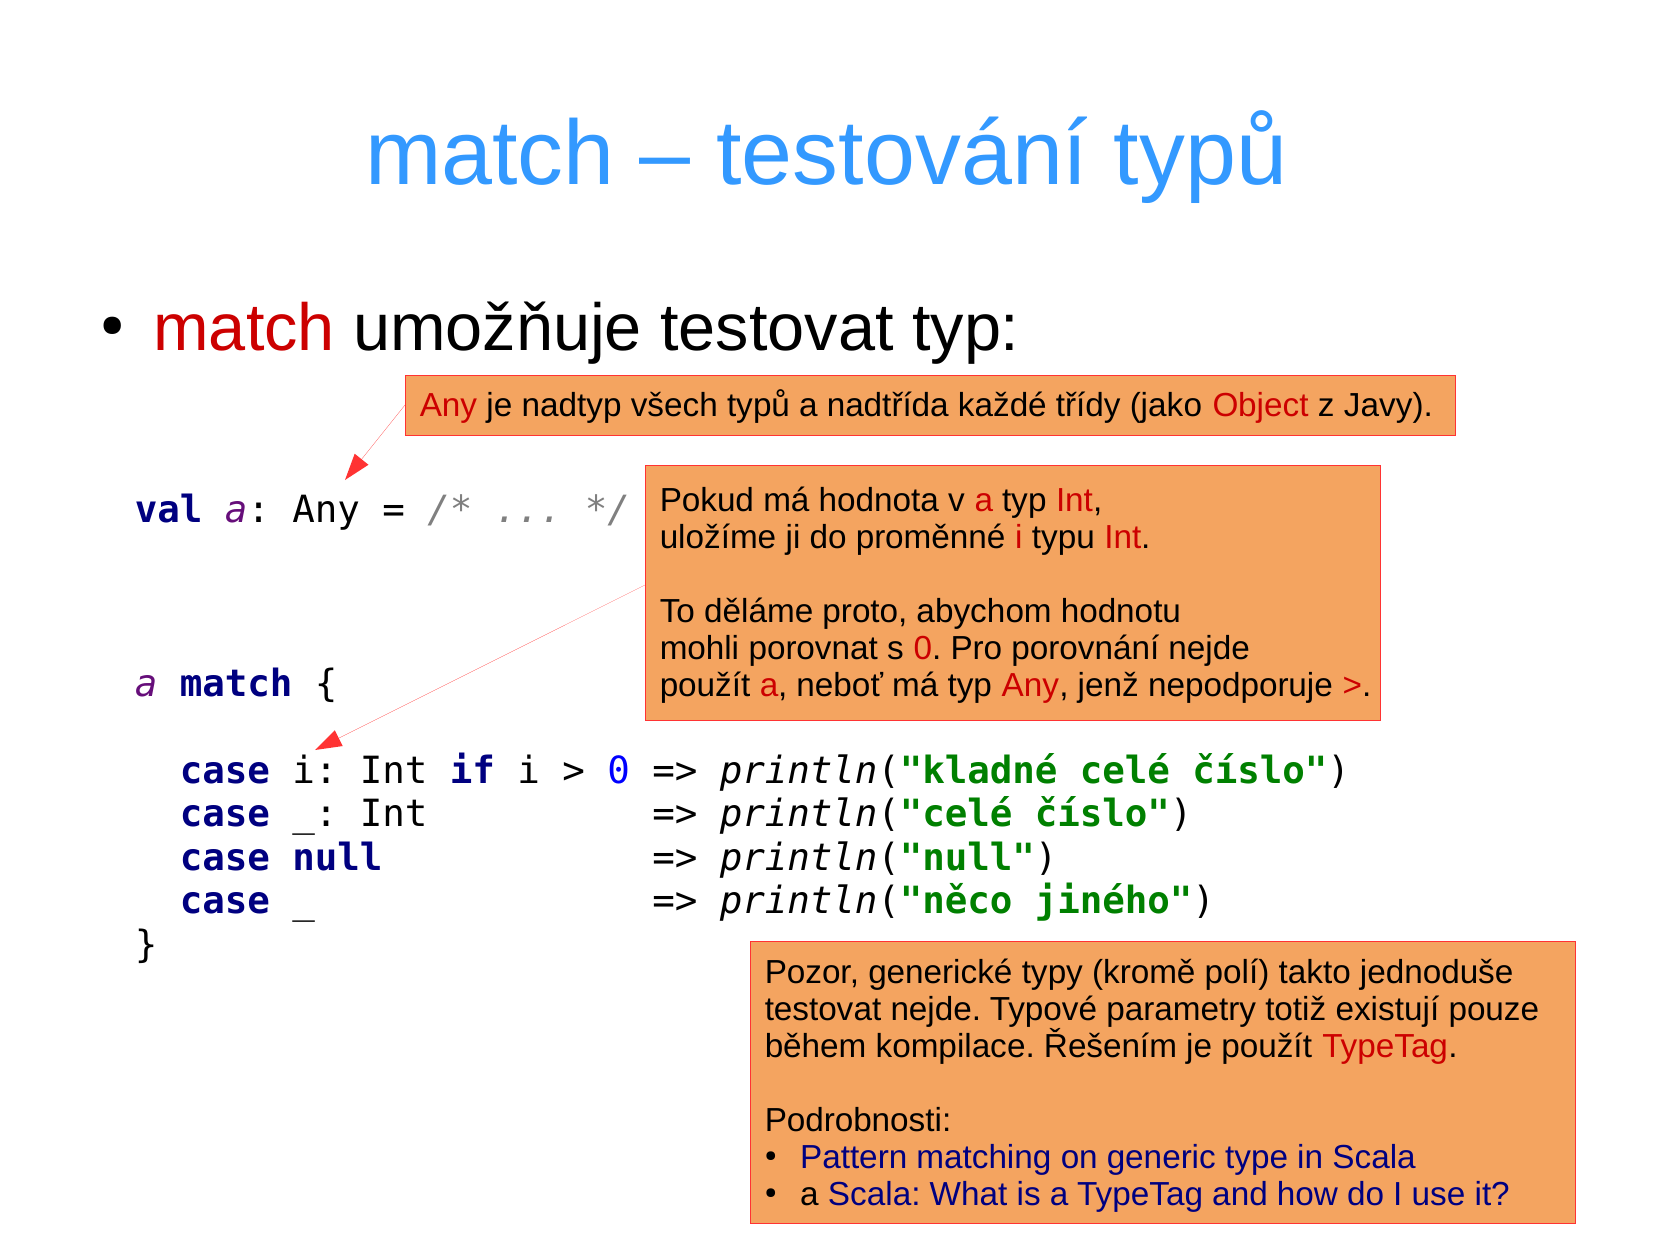

# match – testování typů
match umožňuje testovat typ:
Any je nadtyp všech typů a nadtřída každé třídy (jako Object z Javy).
Pokud má hodnota v a typ Int,
uložíme ji do proměnné i typu Int.
To děláme proto, abychom hodnotu
mohli porovnat s 0. Pro porovnání nejde
použít a, neboť má typ Any, jenž nepodporuje >.
val a: Any = /* ... */
a match {
 case i: Int if i > 0 => println("kladné celé číslo")
 case _: Int => println("celé číslo")
 case null => println("null")
 case _ => println("něco jiného")
}
Pozor, generické typy (kromě polí) takto jednoduše
testovat nejde. Typové parametry totiž existují pouze
během kompilace. Řešením je použít TypeTag.
Podrobnosti:
Pattern matching on generic type in Scala
a Scala: What is a TypeTag and how do I use it?